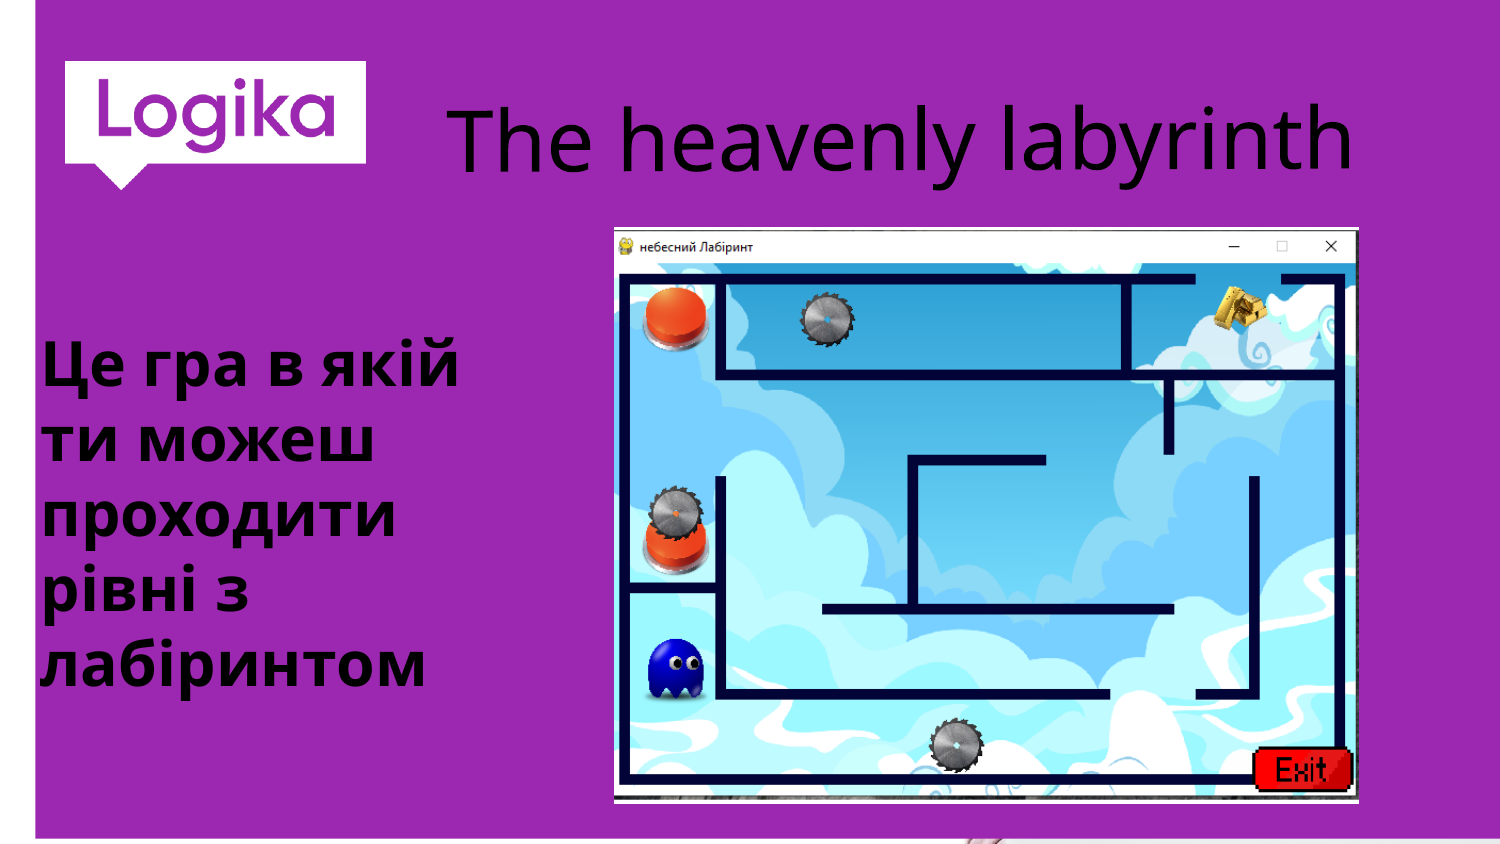

The heavenly labyrinth
Це гра в якій ти можеш проходити рівні з лабіринтом